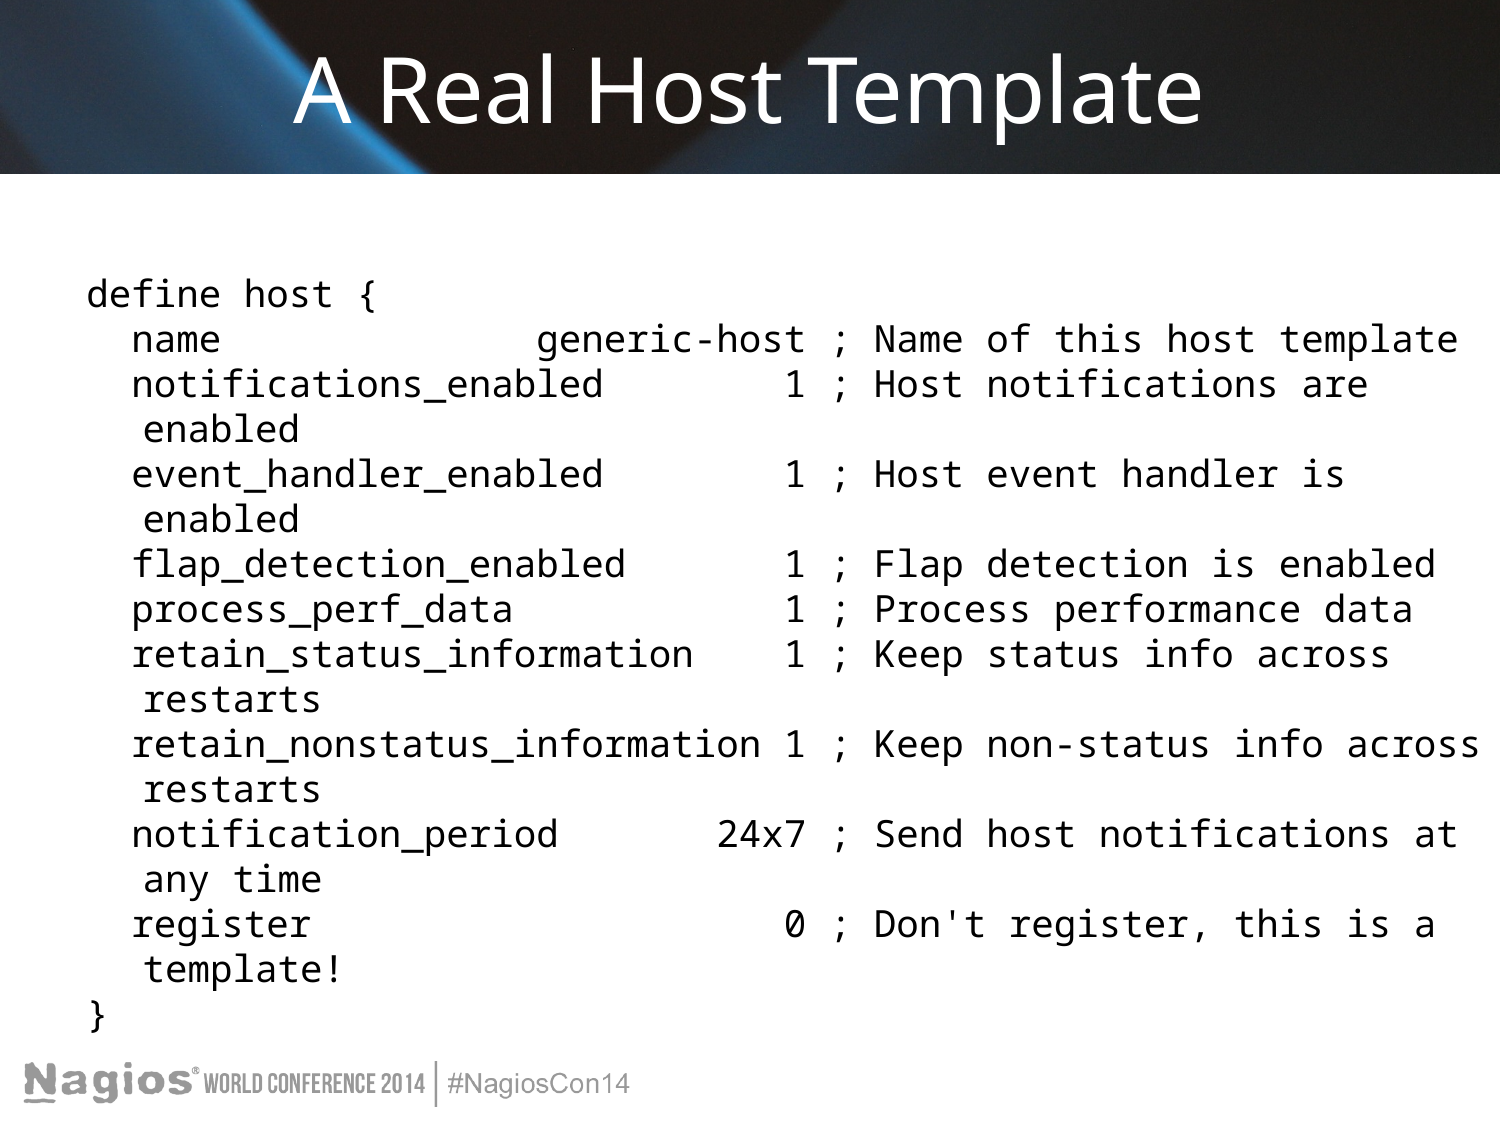

# A Real Host Template
define host {
 name generic-host ; Name of this host template
 notifications_enabled 1 ; Host notifications are enabled
 event_handler_enabled 1 ; Host event handler is enabled
 flap_detection_enabled 1 ; Flap detection is enabled
 process_perf_data 1 ; Process performance data
 retain_status_information 1 ; Keep status info across restarts
 retain_nonstatus_information 1 ; Keep non-status info across restarts
 notification_period 24x7 ; Send host notifications at any time
 register 0 ; Don't register, this is a template!
}